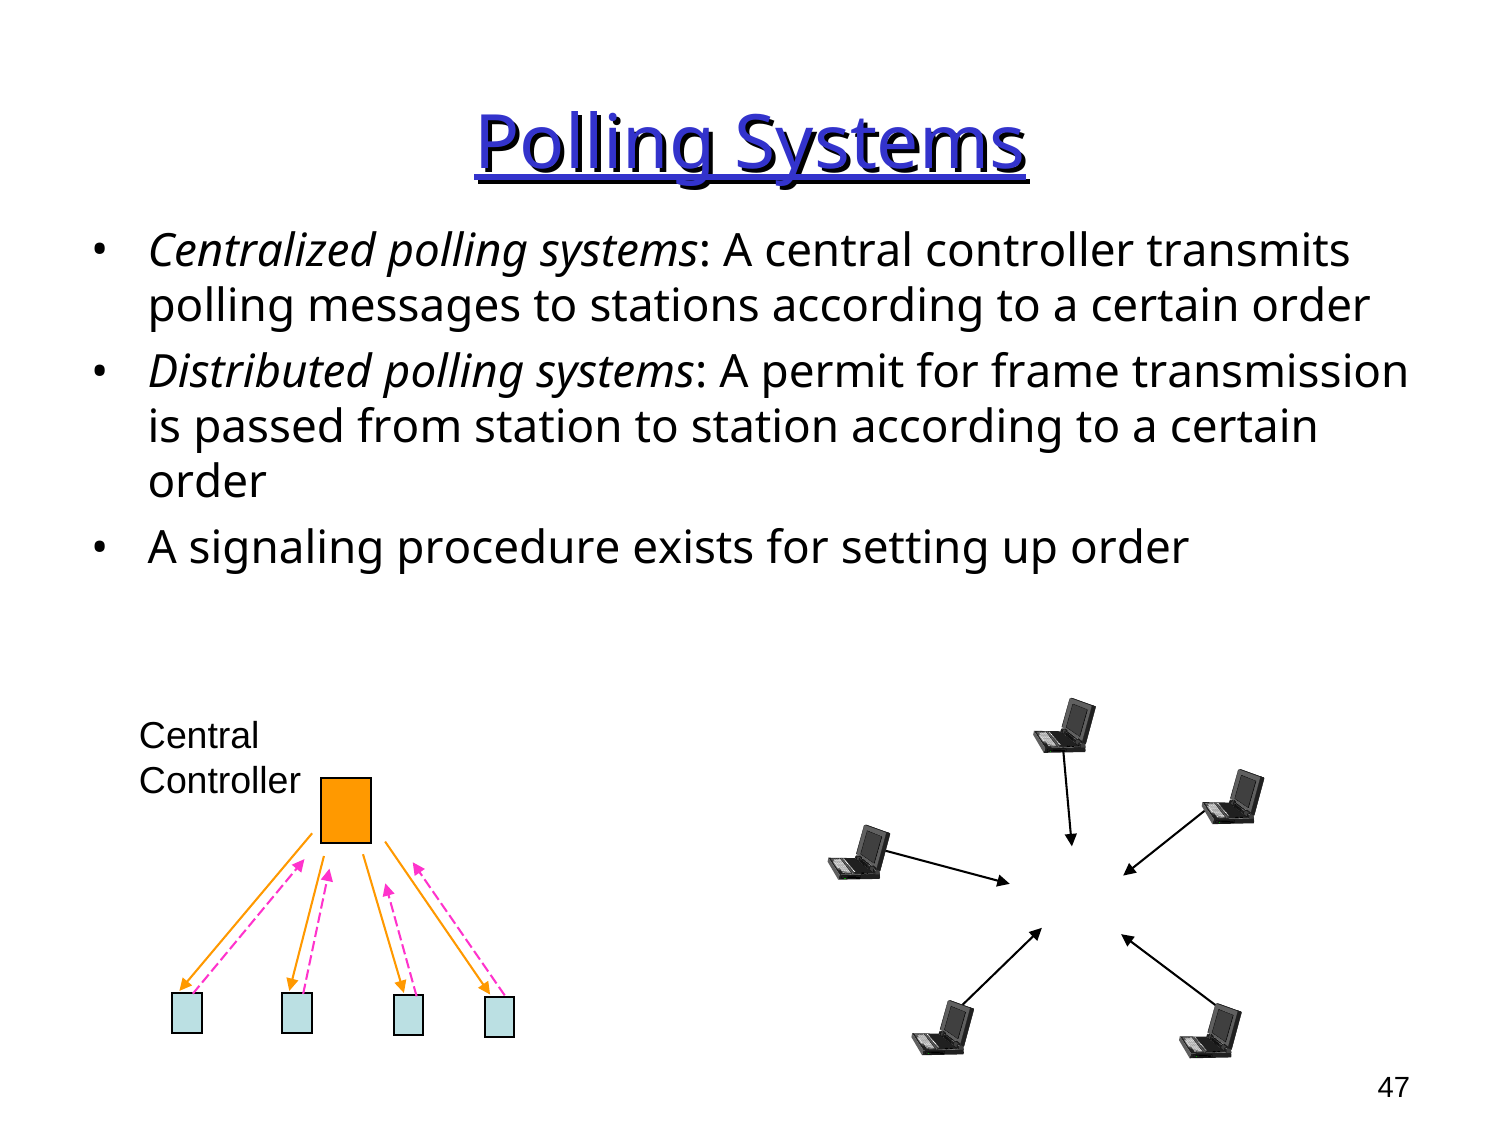

# Polling Systems
Centralized polling systems: A central controller transmits polling messages to stations according to a certain order
Distributed polling systems: A permit for frame transmission is passed from station to station according to a certain order
A signaling procedure exists for setting up order
Central
Controller
47